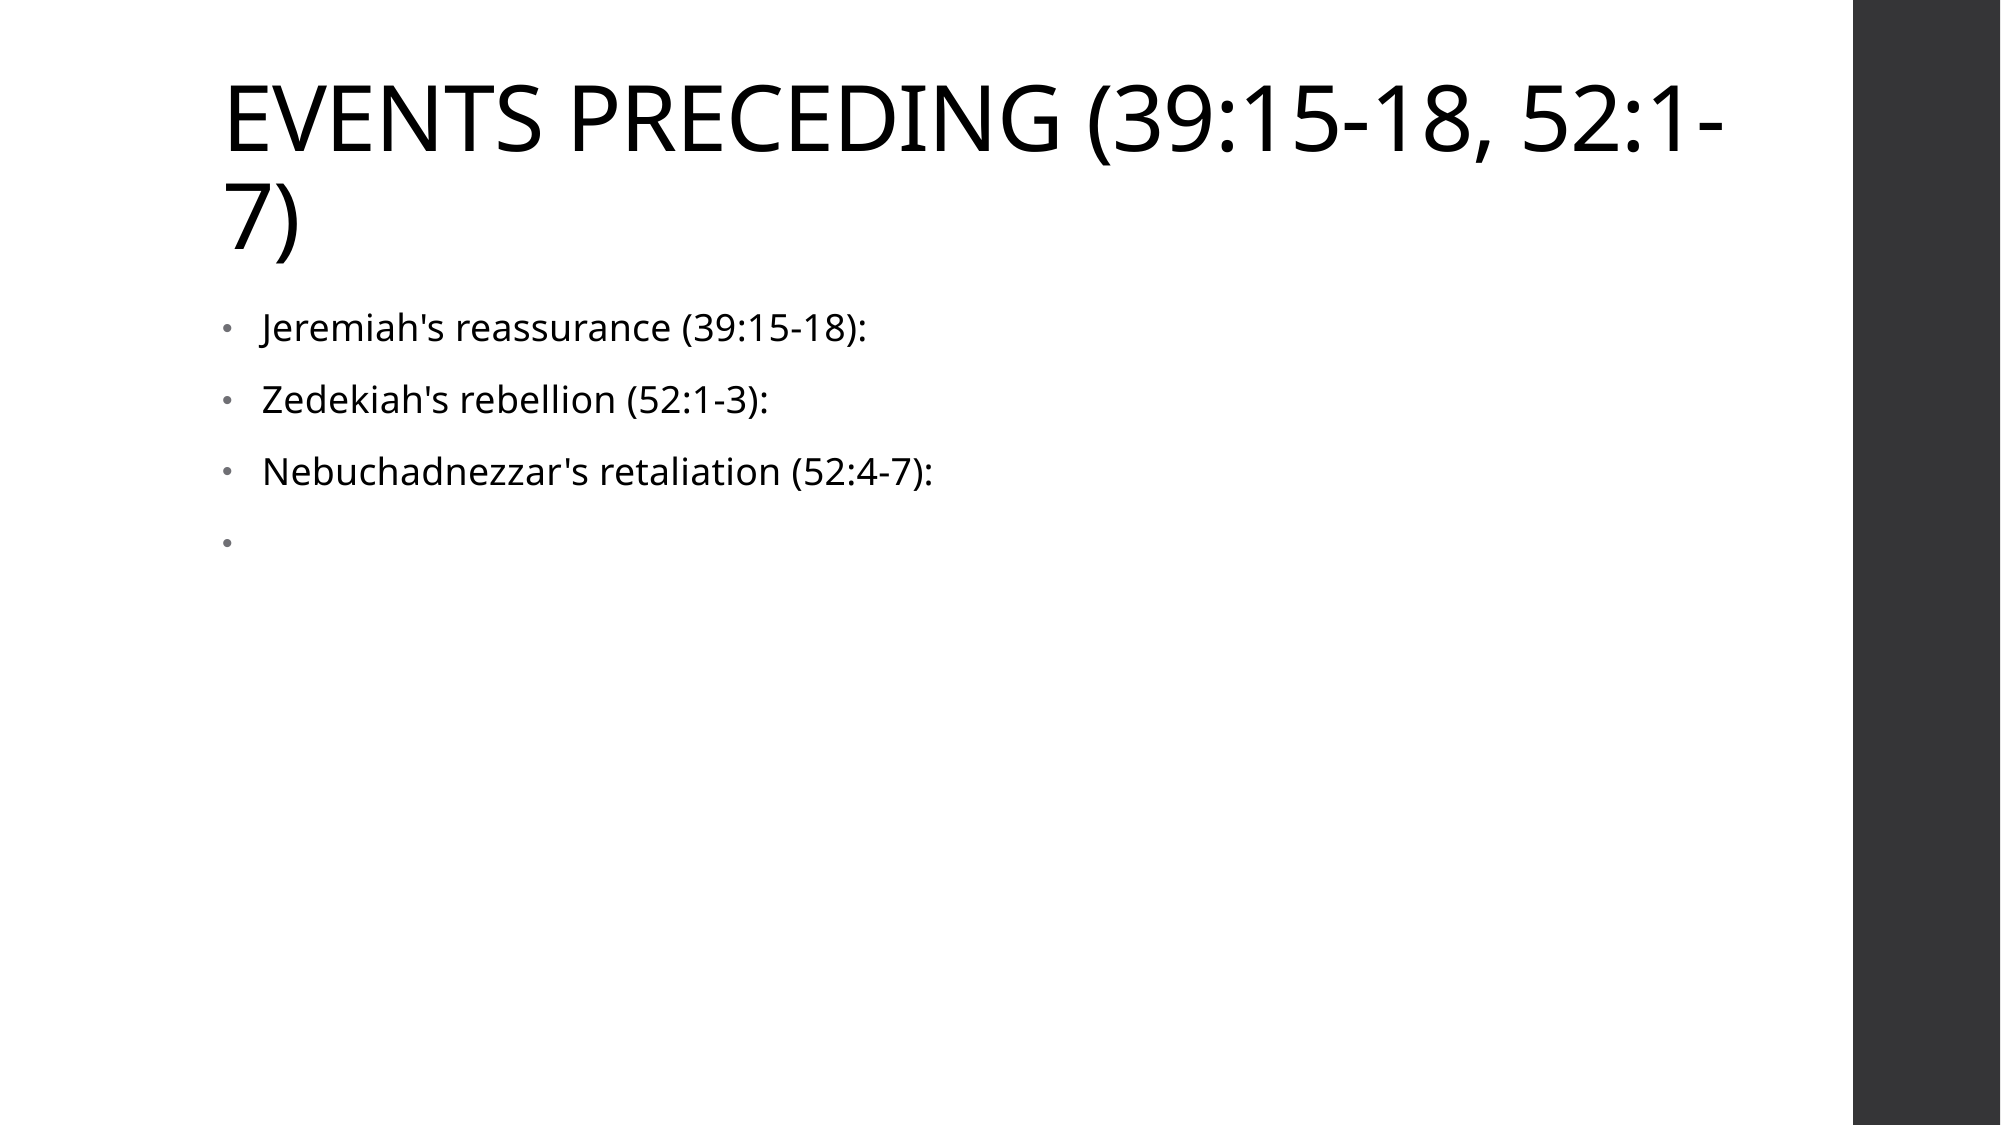

# EVENTS PRECEDING (39:15-18, 52:1-7)
 Jeremiah's reassurance (39:15-18):
 Zedekiah's rebellion (52:1-3):
 Nebuchadnezzar's retaliation (52:4-7):